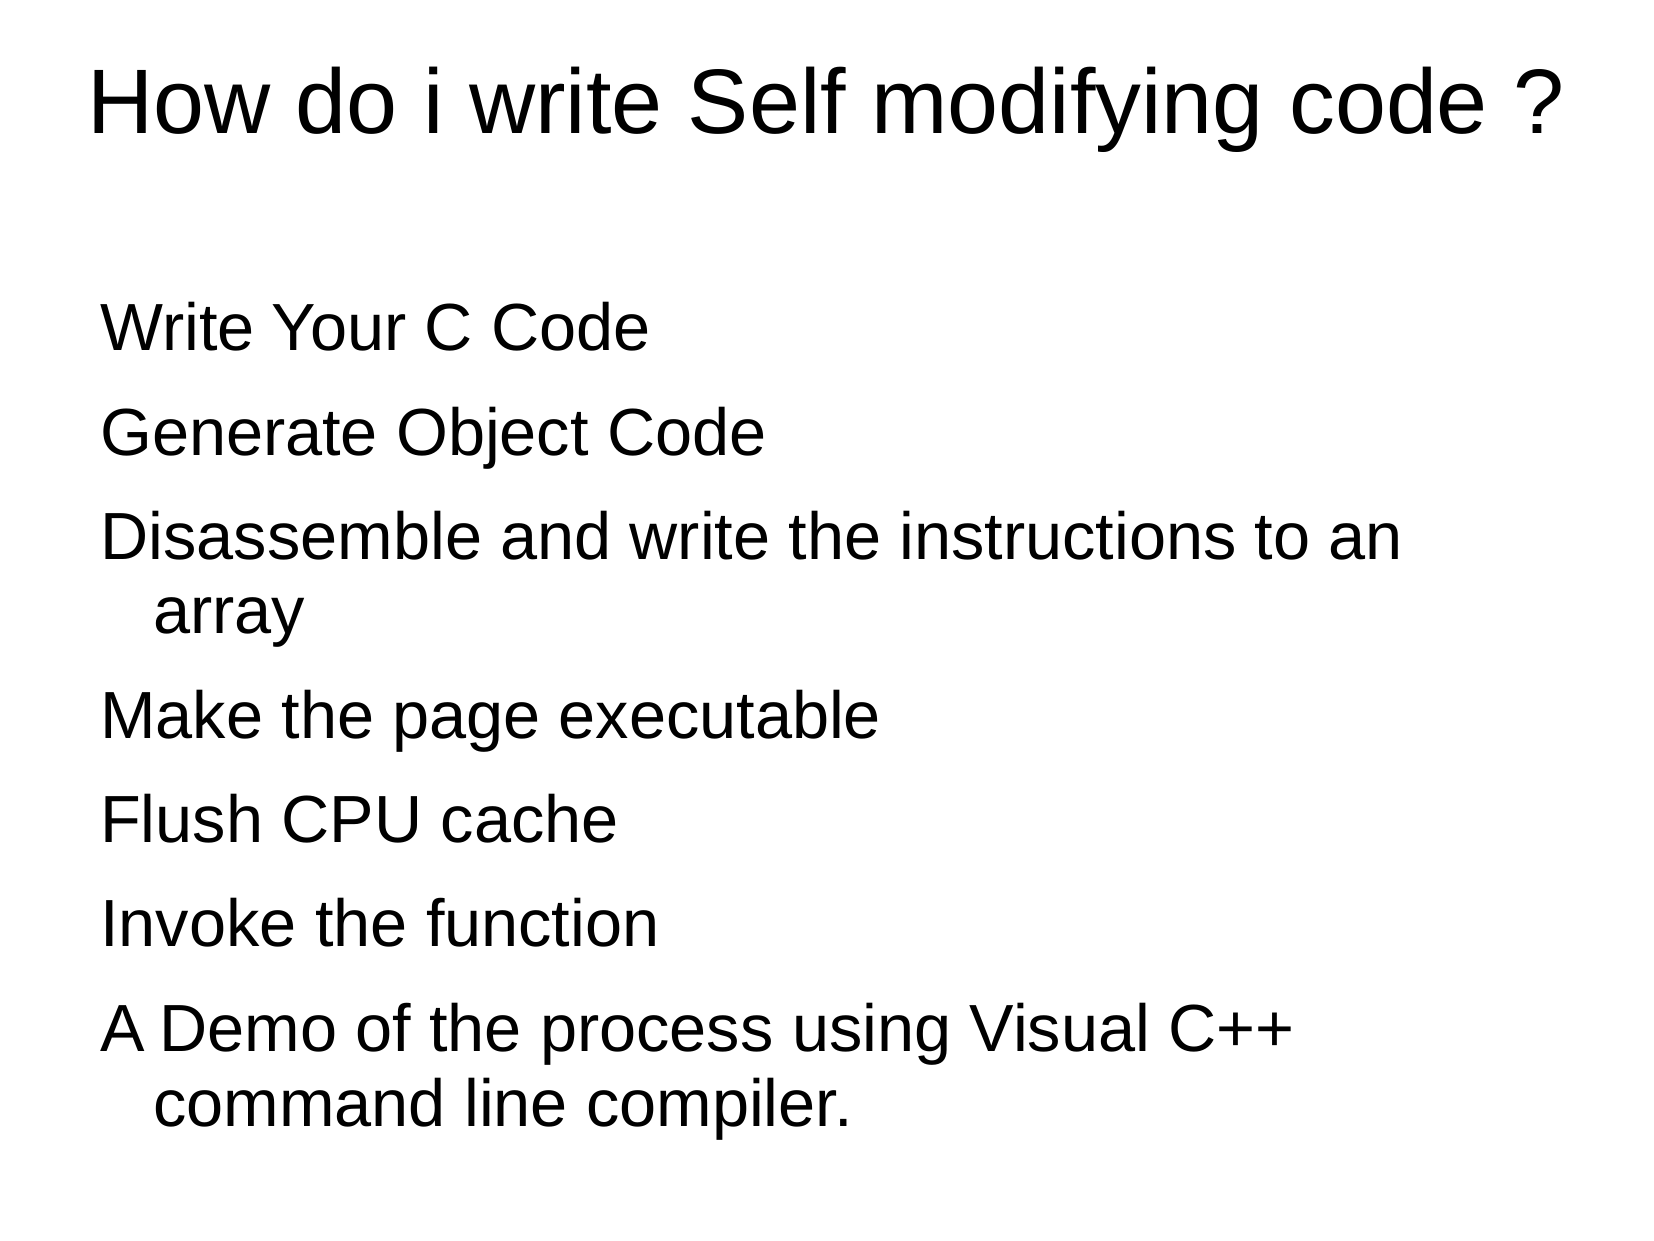

# How do i write Self modifying code ?
Write Your C Code
Generate Object Code
Disassemble and write the instructions to an array
Make the page executable
Flush CPU cache
Invoke the function
A Demo of the process using Visual C++ command line compiler.